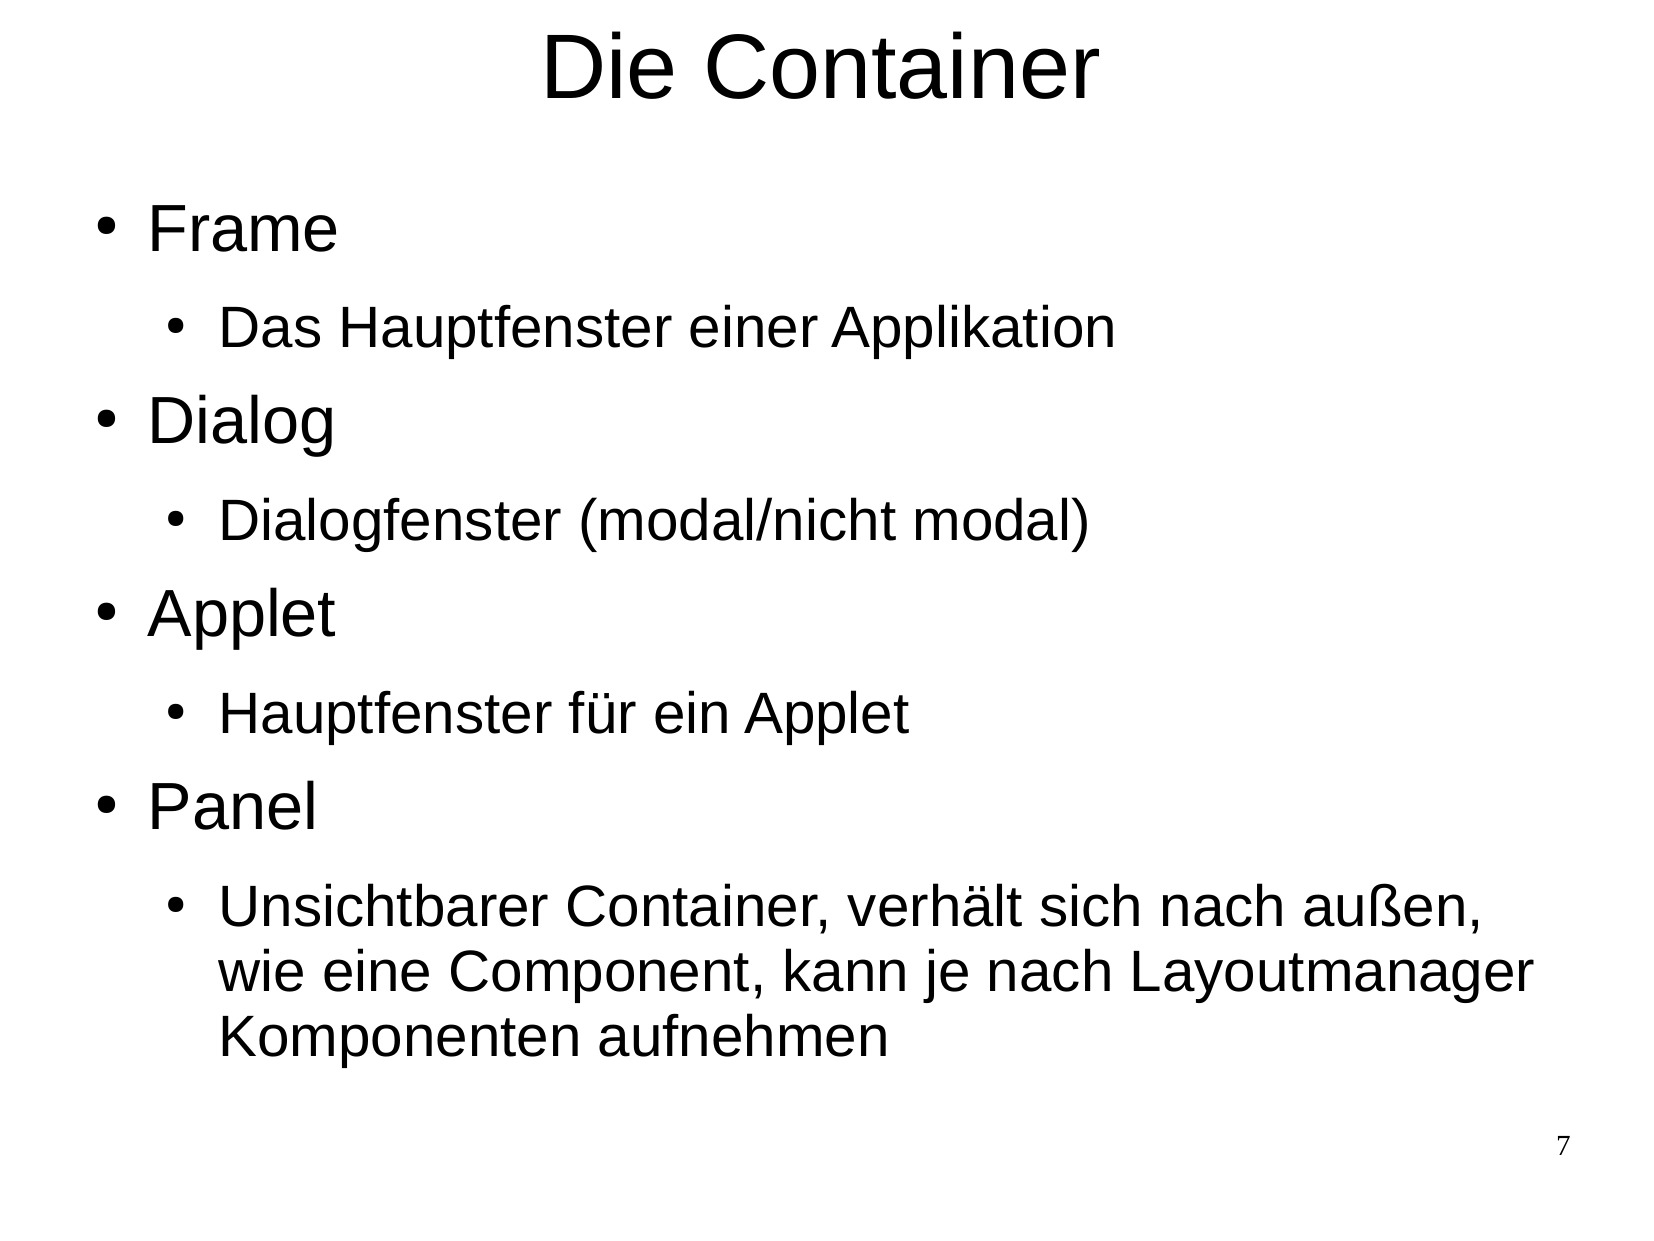

# Die Container
Frame
Das Hauptfenster einer Applikation
Dialog
Dialogfenster (modal/nicht modal)
Applet
Hauptfenster für ein Applet
Panel
Unsichtbarer Container, verhält sich nach außen, wie eine Component, kann je nach Layoutmanager Komponenten aufnehmen
7